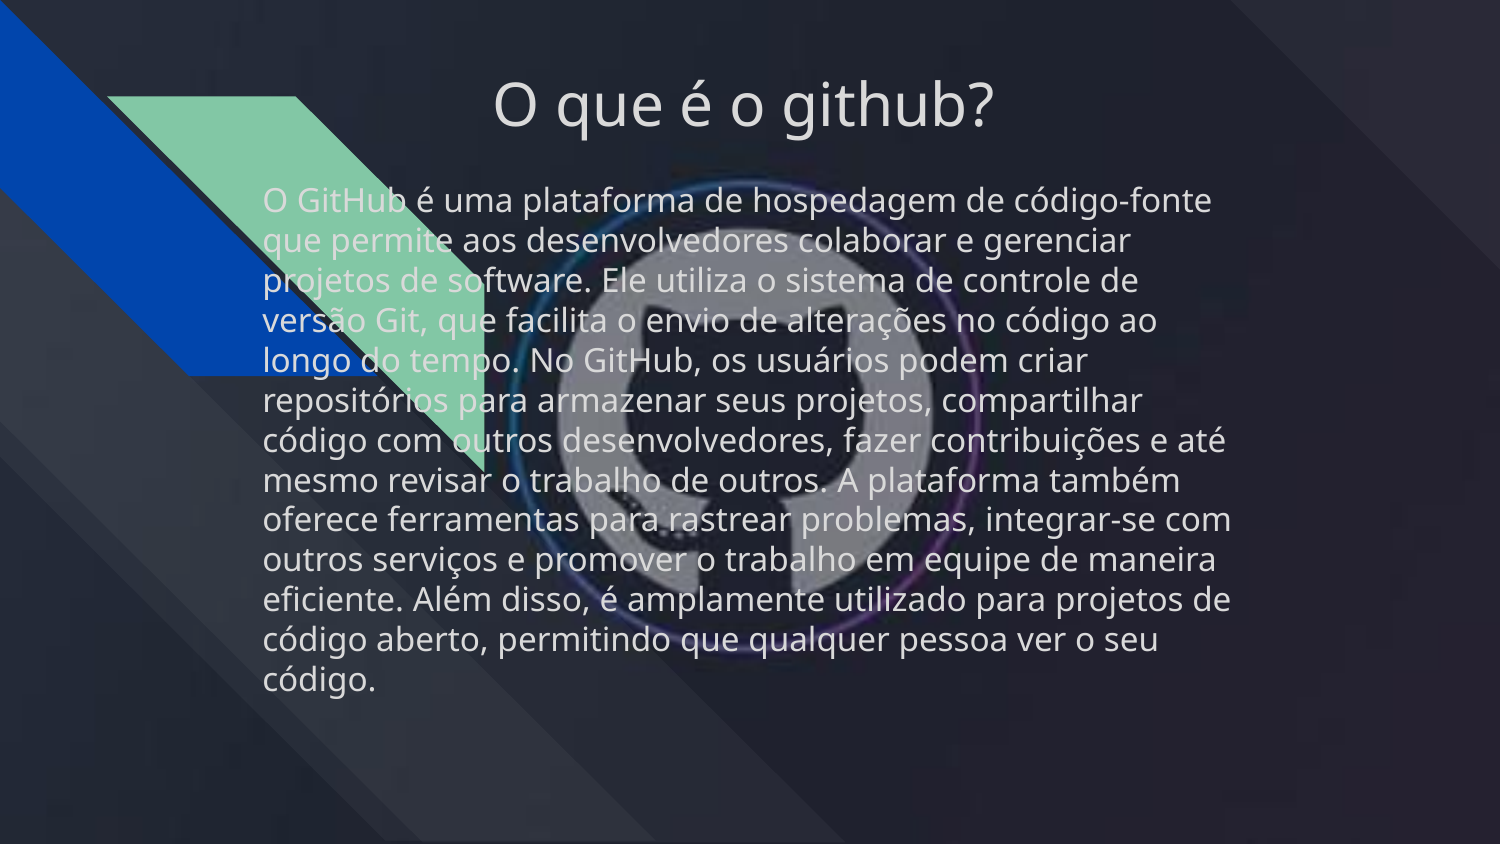

O que é o github?
O GitHub é uma plataforma de hospedagem de código-fonte que permite aos desenvolvedores colaborar e gerenciar projetos de software. Ele utiliza o sistema de controle de versão Git, que facilita o envio de alterações no código ao longo do tempo. No GitHub, os usuários podem criar repositórios para armazenar seus projetos, compartilhar código com outros desenvolvedores, fazer contribuições e até mesmo revisar o trabalho de outros. A plataforma também oferece ferramentas para rastrear problemas, integrar-se com outros serviços e promover o trabalho em equipe de maneira eficiente. Além disso, é amplamente utilizado para projetos de código aberto, permitindo que qualquer pessoa ver o seu código.
#